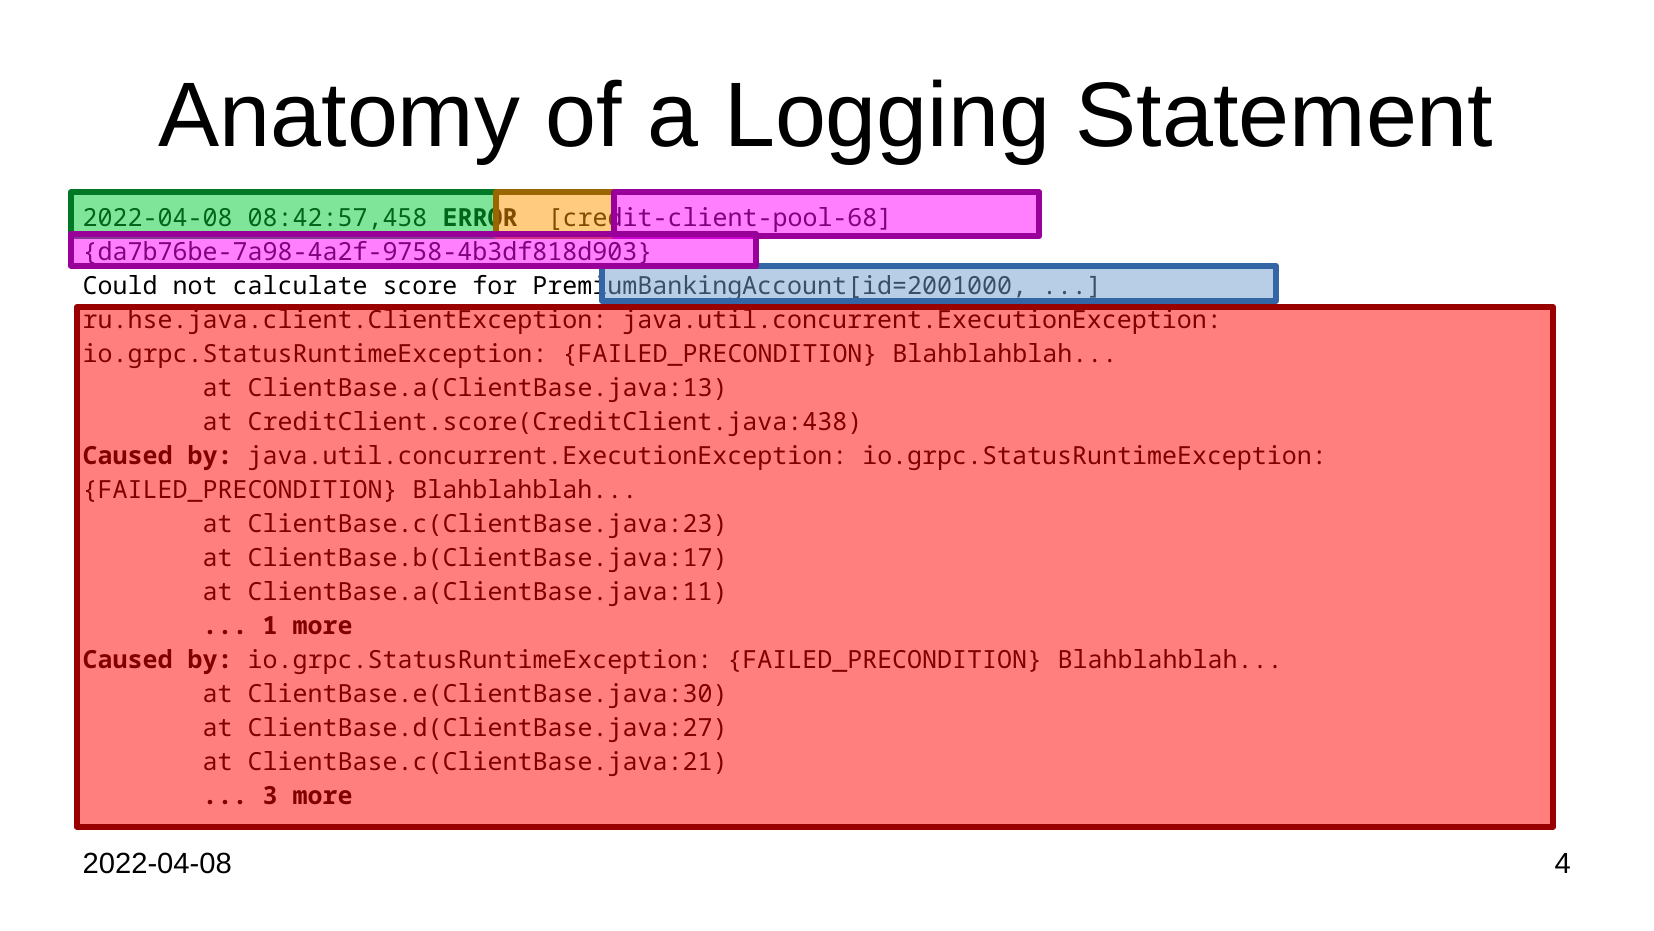

# Anatomy of a Logging Statement
2022-04-08 08:42:57,458 ERROR [credit-client-pool-68]
{da7b76be-7a98-4a2f-9758-4b3df818d903}
Could not calculate score for PremiumBankingAccount[id=2001000, ...]
ru.hse.java.client.ClientException: java.util.concurrent.ExecutionException: io.grpc.StatusRuntimeException: {FAILED_PRECONDITION} Blahblahblah...
 at ClientBase.a(ClientBase.java:13)
 at CreditClient.score(CreditClient.java:438)
Caused by: java.util.concurrent.ExecutionException: io.grpc.StatusRuntimeException: {FAILED_PRECONDITION} Blahblahblah...
 at ClientBase.c(ClientBase.java:23)
 at ClientBase.b(ClientBase.java:17)
 at ClientBase.a(ClientBase.java:11)
 ... 1 more
Caused by: io.grpc.StatusRuntimeException: {FAILED_PRECONDITION} Blahblahblah...
 at ClientBase.e(ClientBase.java:30)
 at ClientBase.d(ClientBase.java:27)
 at ClientBase.c(ClientBase.java:21)
 ... 3 more
2022-04-08
4